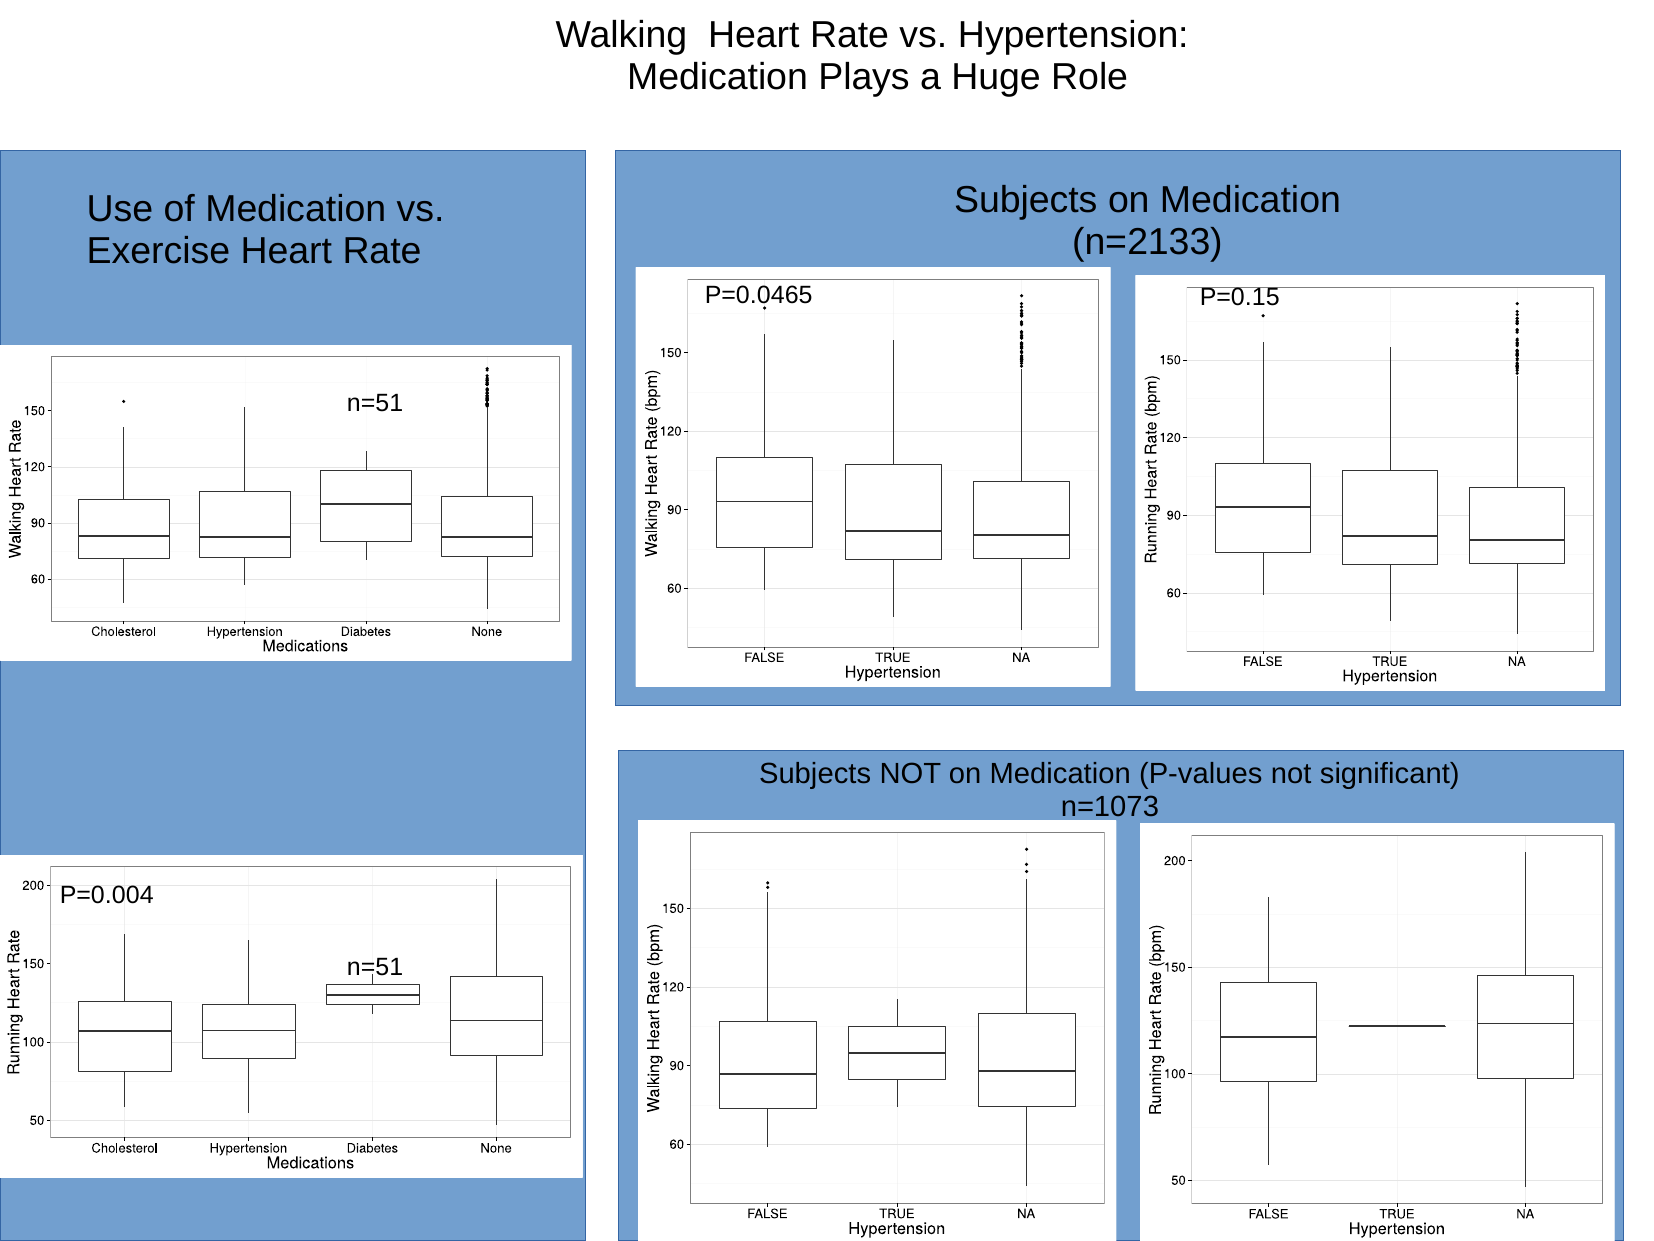

Walking Heart Rate vs. Hypertension:
Medication Plays a Huge Role
Subjects on Medication (n=2133)
Use of Medication vs. Exercise Heart Rate
P=0.0465
P=0.15
n=51
Subjects NOT on Medication (P-values not significant)
n=1073
P=0.004
n=51